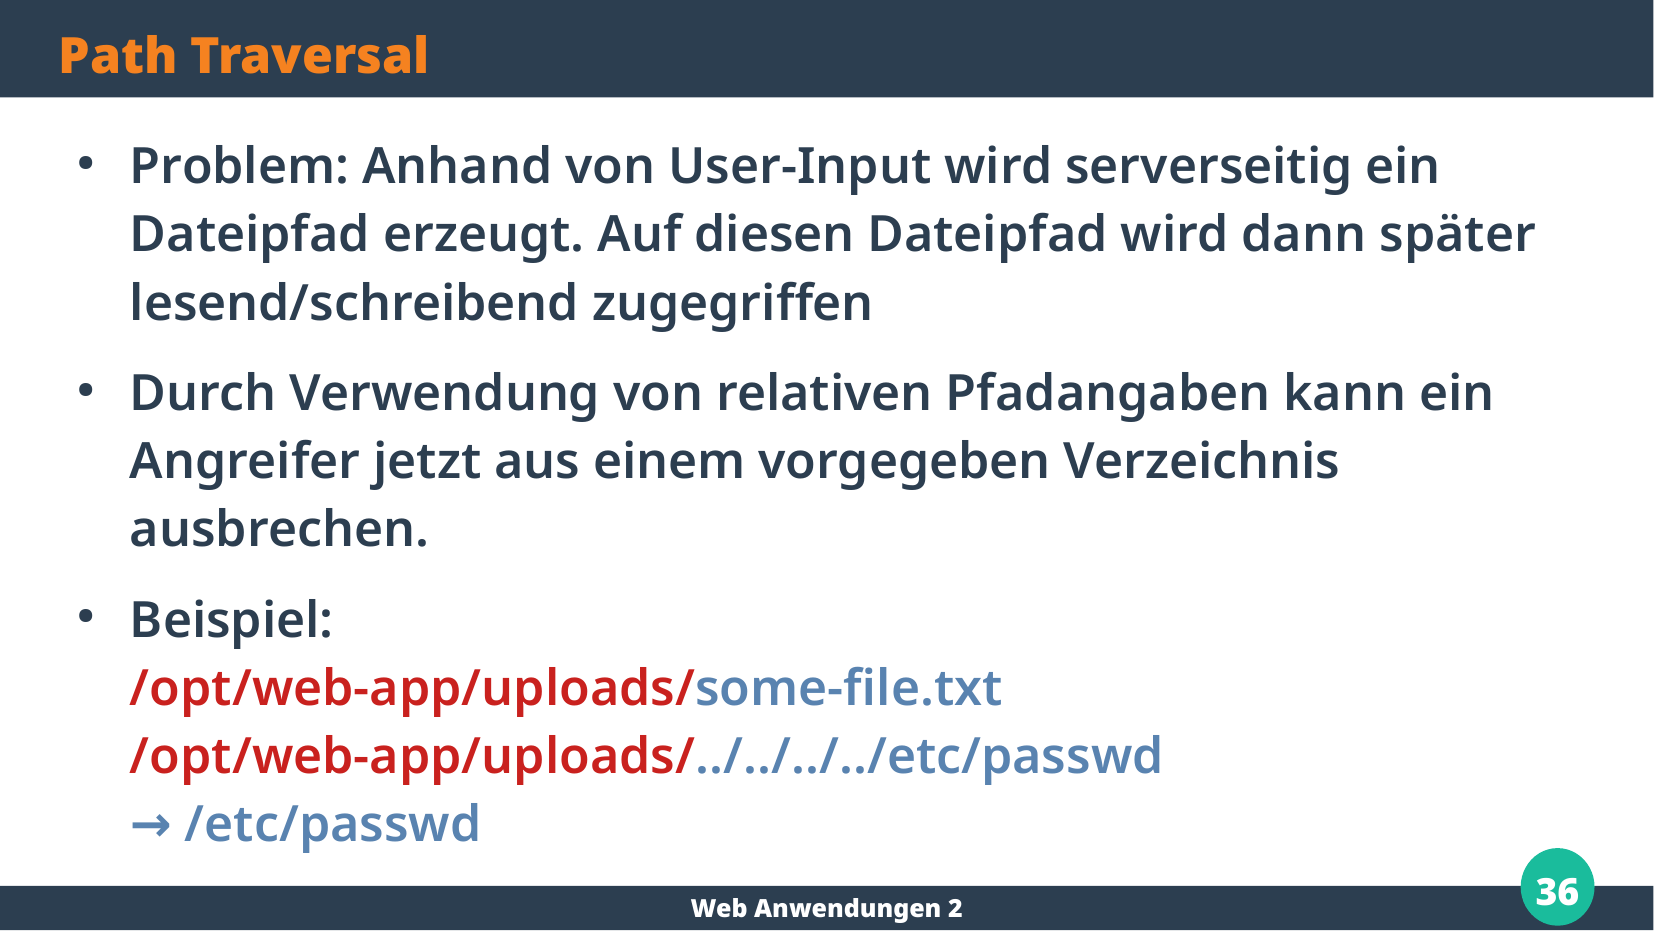

# Path Traversal
Problem: Anhand von User-Input wird serverseitig ein Dateipfad erzeugt. Auf diesen Dateipfad wird dann später lesend/schreibend zugegriffen
Durch Verwendung von relativen Pfadangaben kann ein Angreifer jetzt aus einem vorgegeben Verzeichnis ausbrechen.
Beispiel:
/opt/web-app/uploads/some-file.txt
/opt/web-app/uploads/../../../../etc/passwd
→ /etc/passwd
36